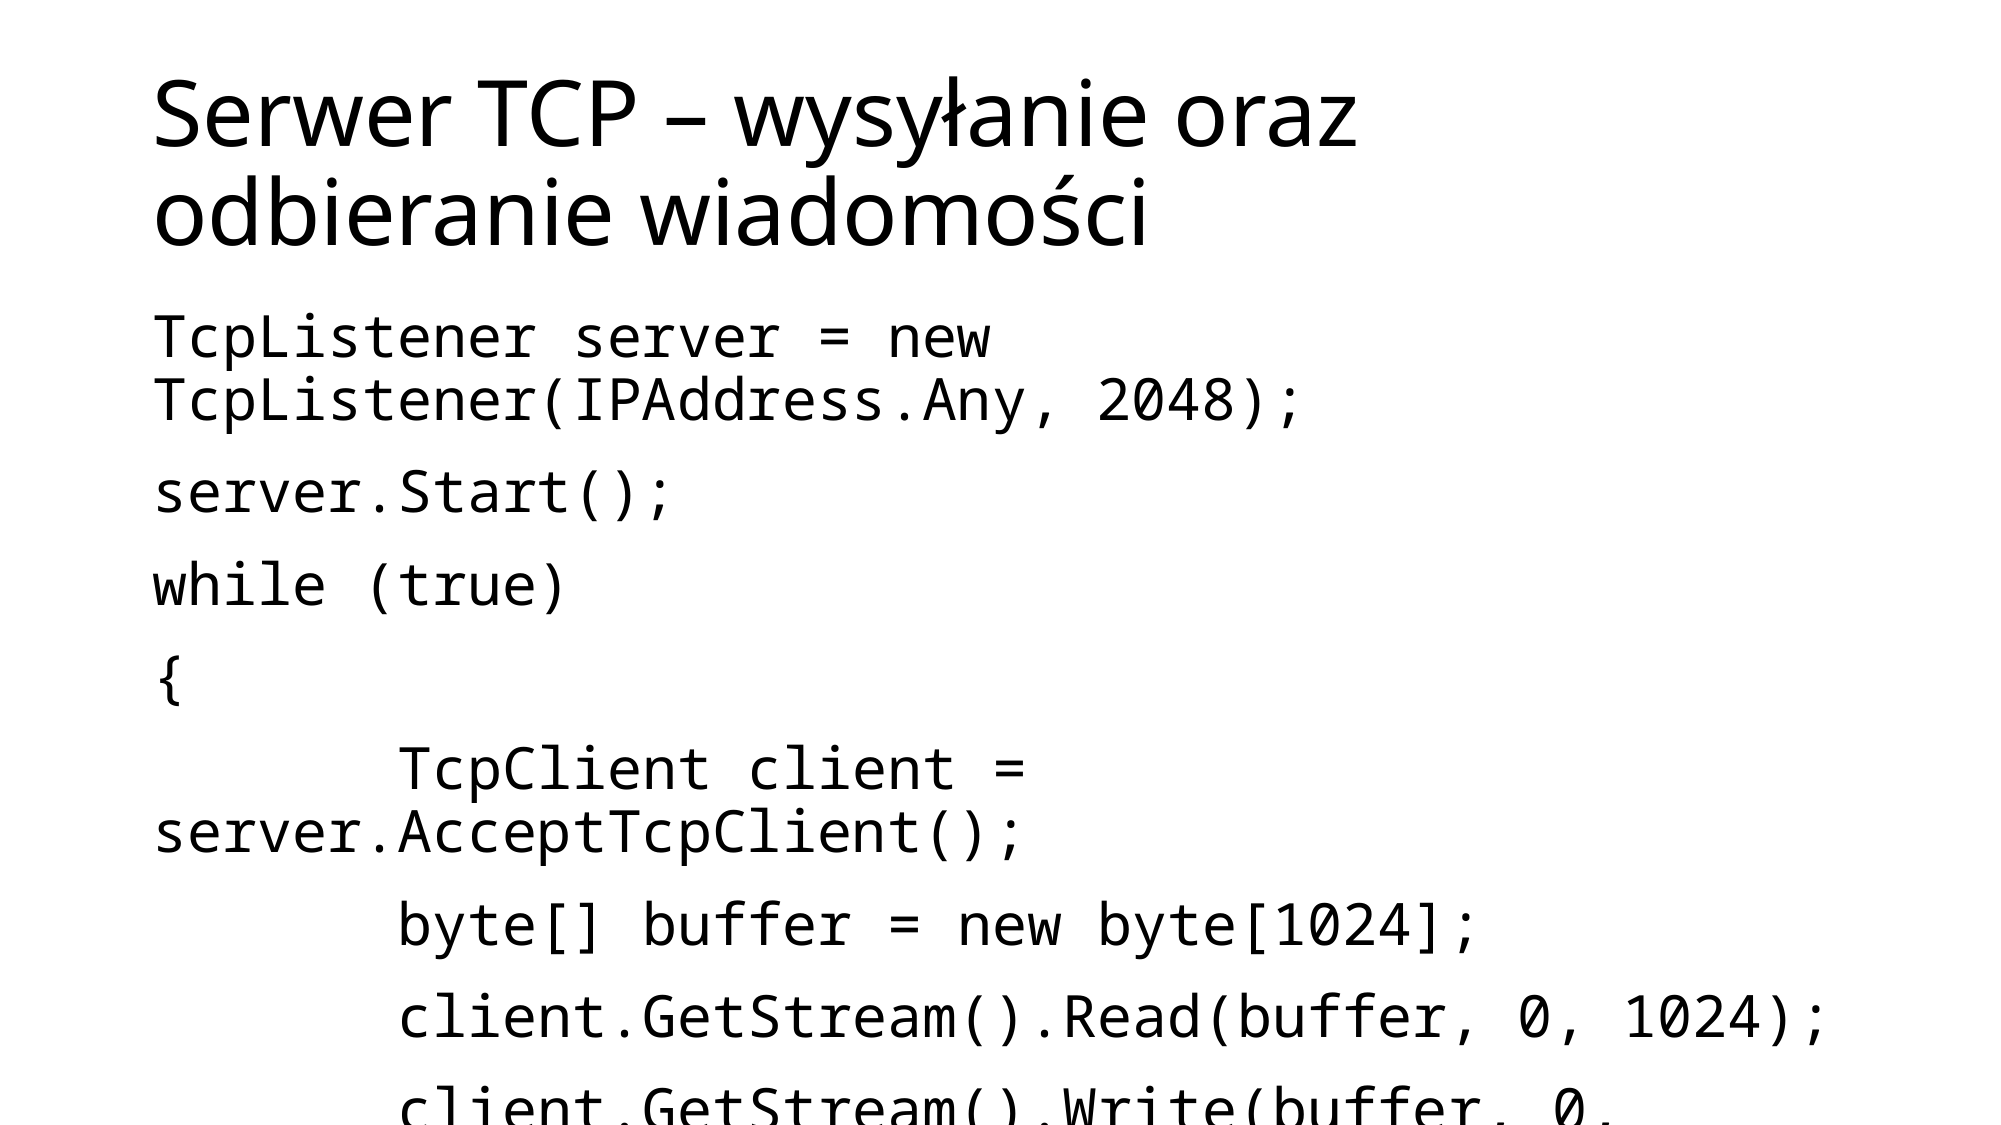

# Serwer TCP – wysyłanie oraz odbieranie wiadomości
TcpListener server = new TcpListener(IPAddress.Any, 2048);
server.Start();
while (true)
{
 TcpClient client = server.AcceptTcpClient();
 byte[] buffer = new byte[1024];
 client.GetStream().Read(buffer, 0, 1024);
 client.GetStream().Write(buffer, 0, buffer.Length);
 client.Close();
}